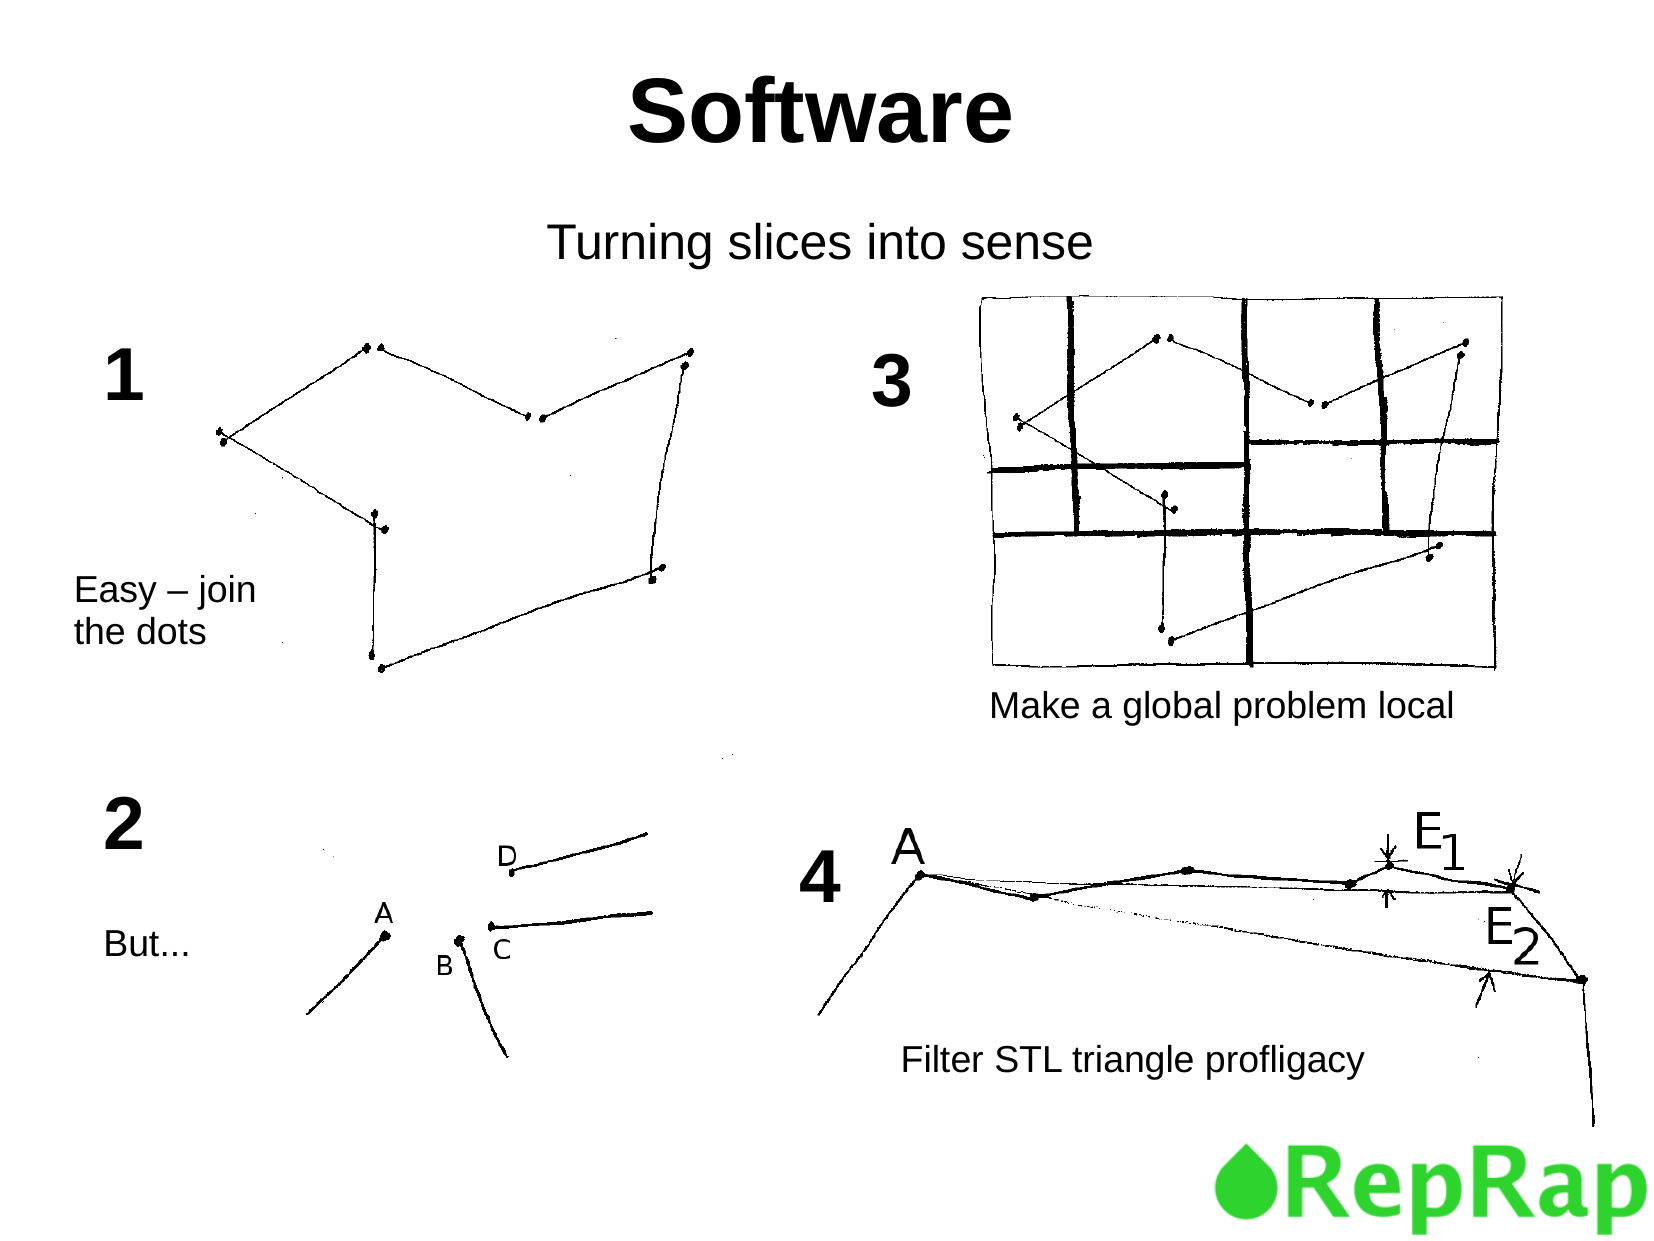

# Software
Turning slices into sense
1
3
Easy – join the dots
Make a global problem local
2
4
But...
Filter STL triangle profligacy